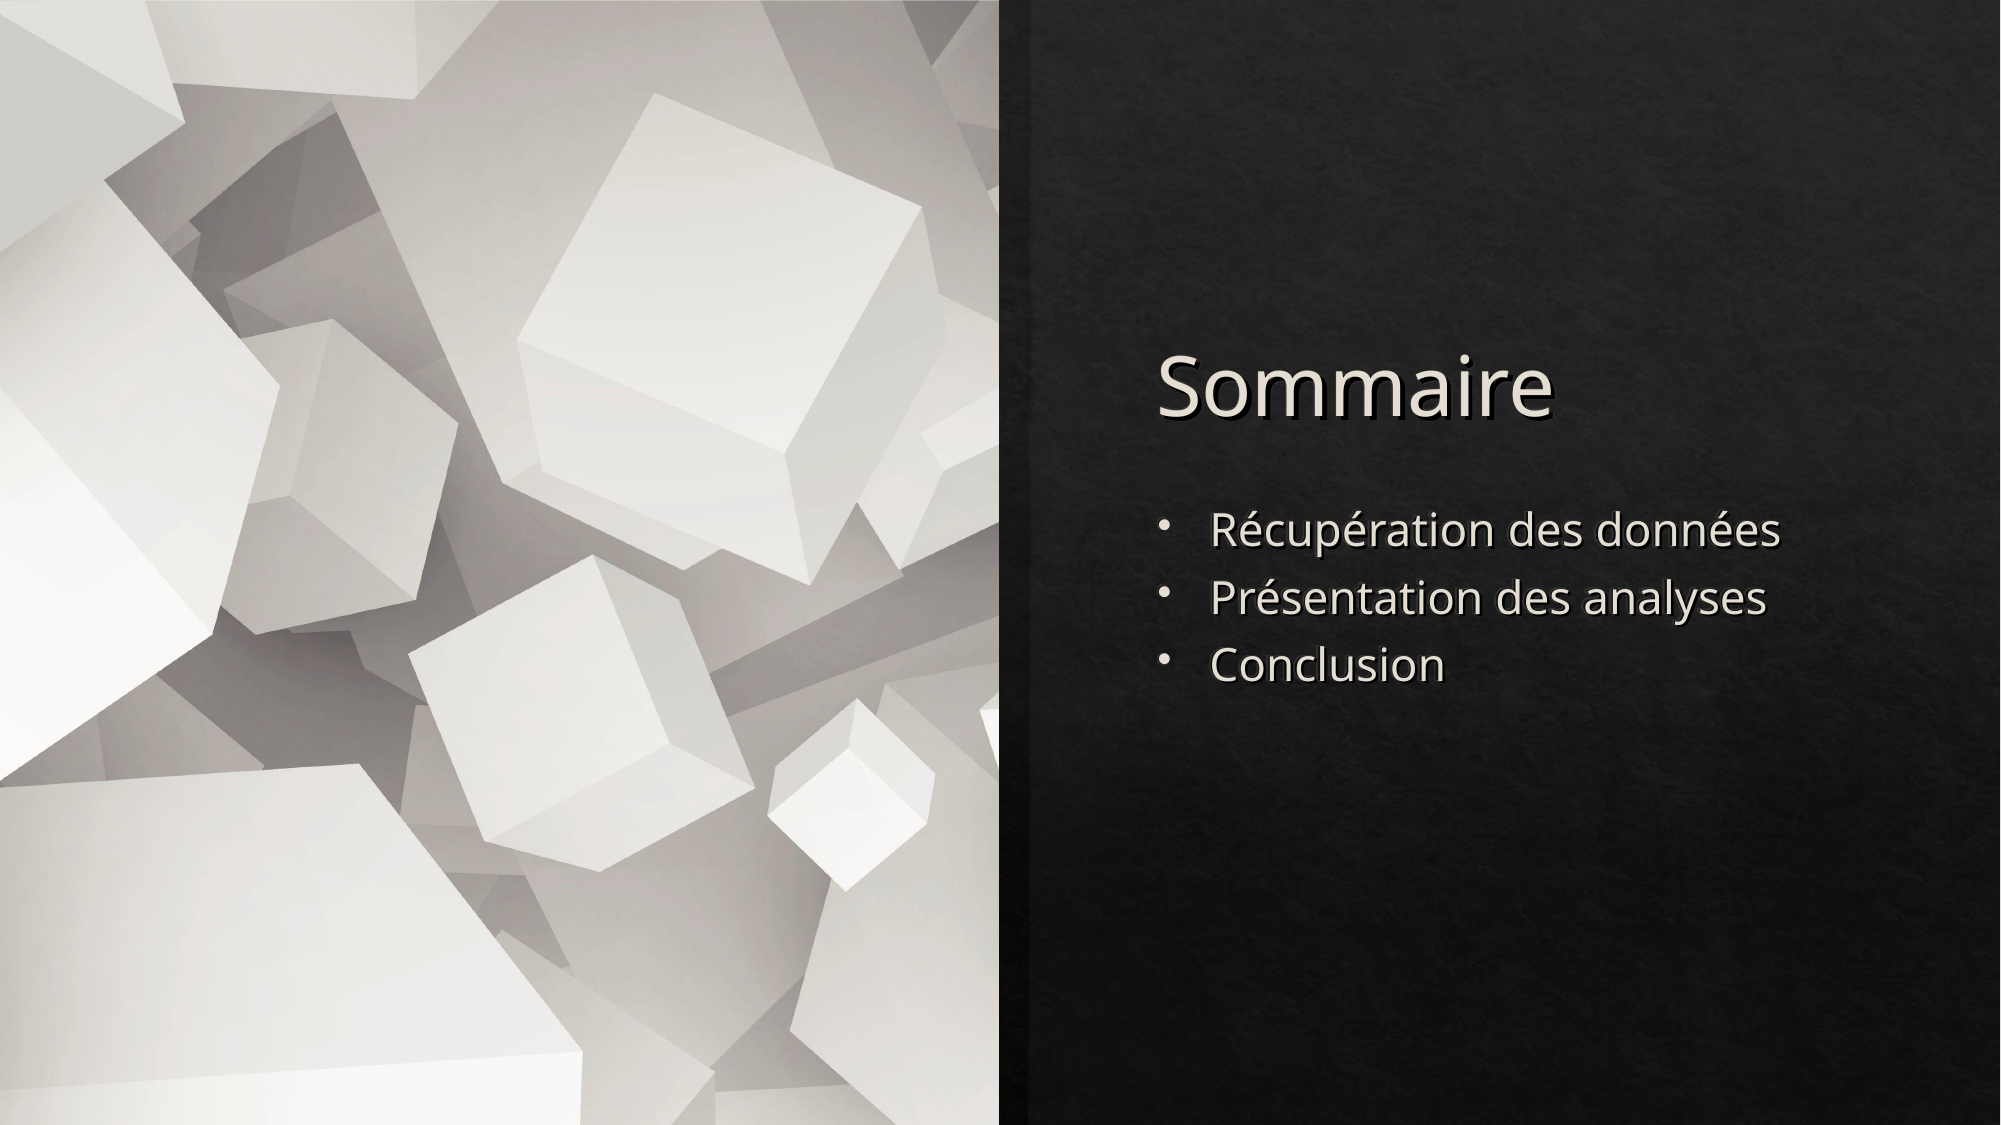

# Sommaire
Récupération des données
Présentation des analyses
Conclusion